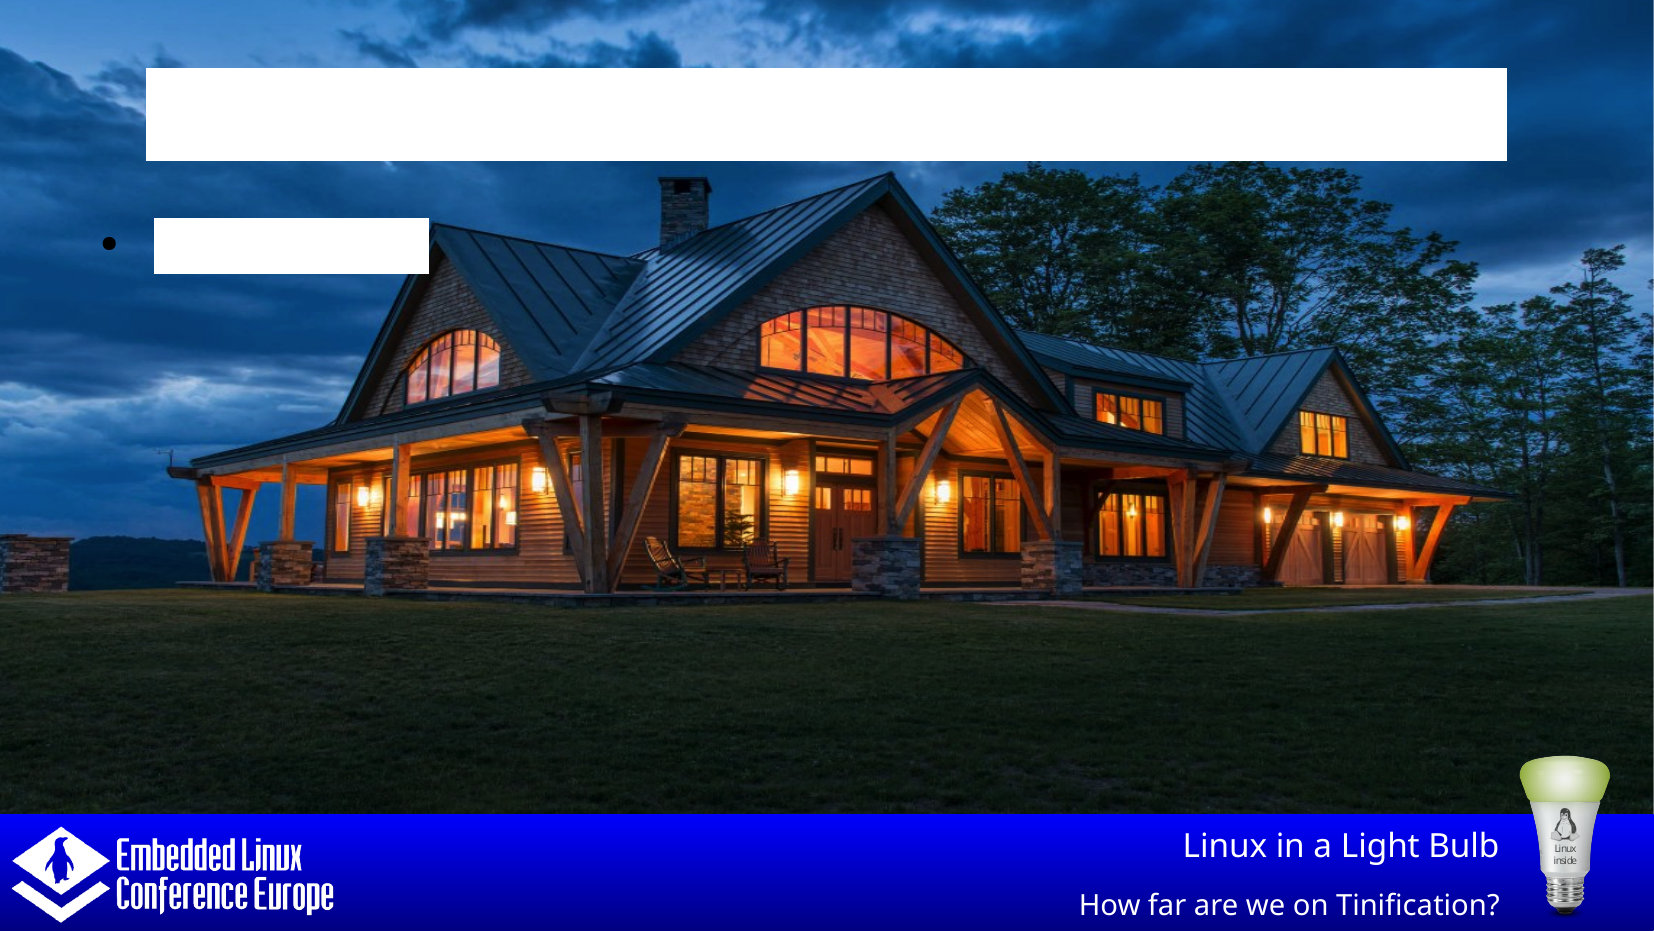

# Affects perception of safety / security
Soft security